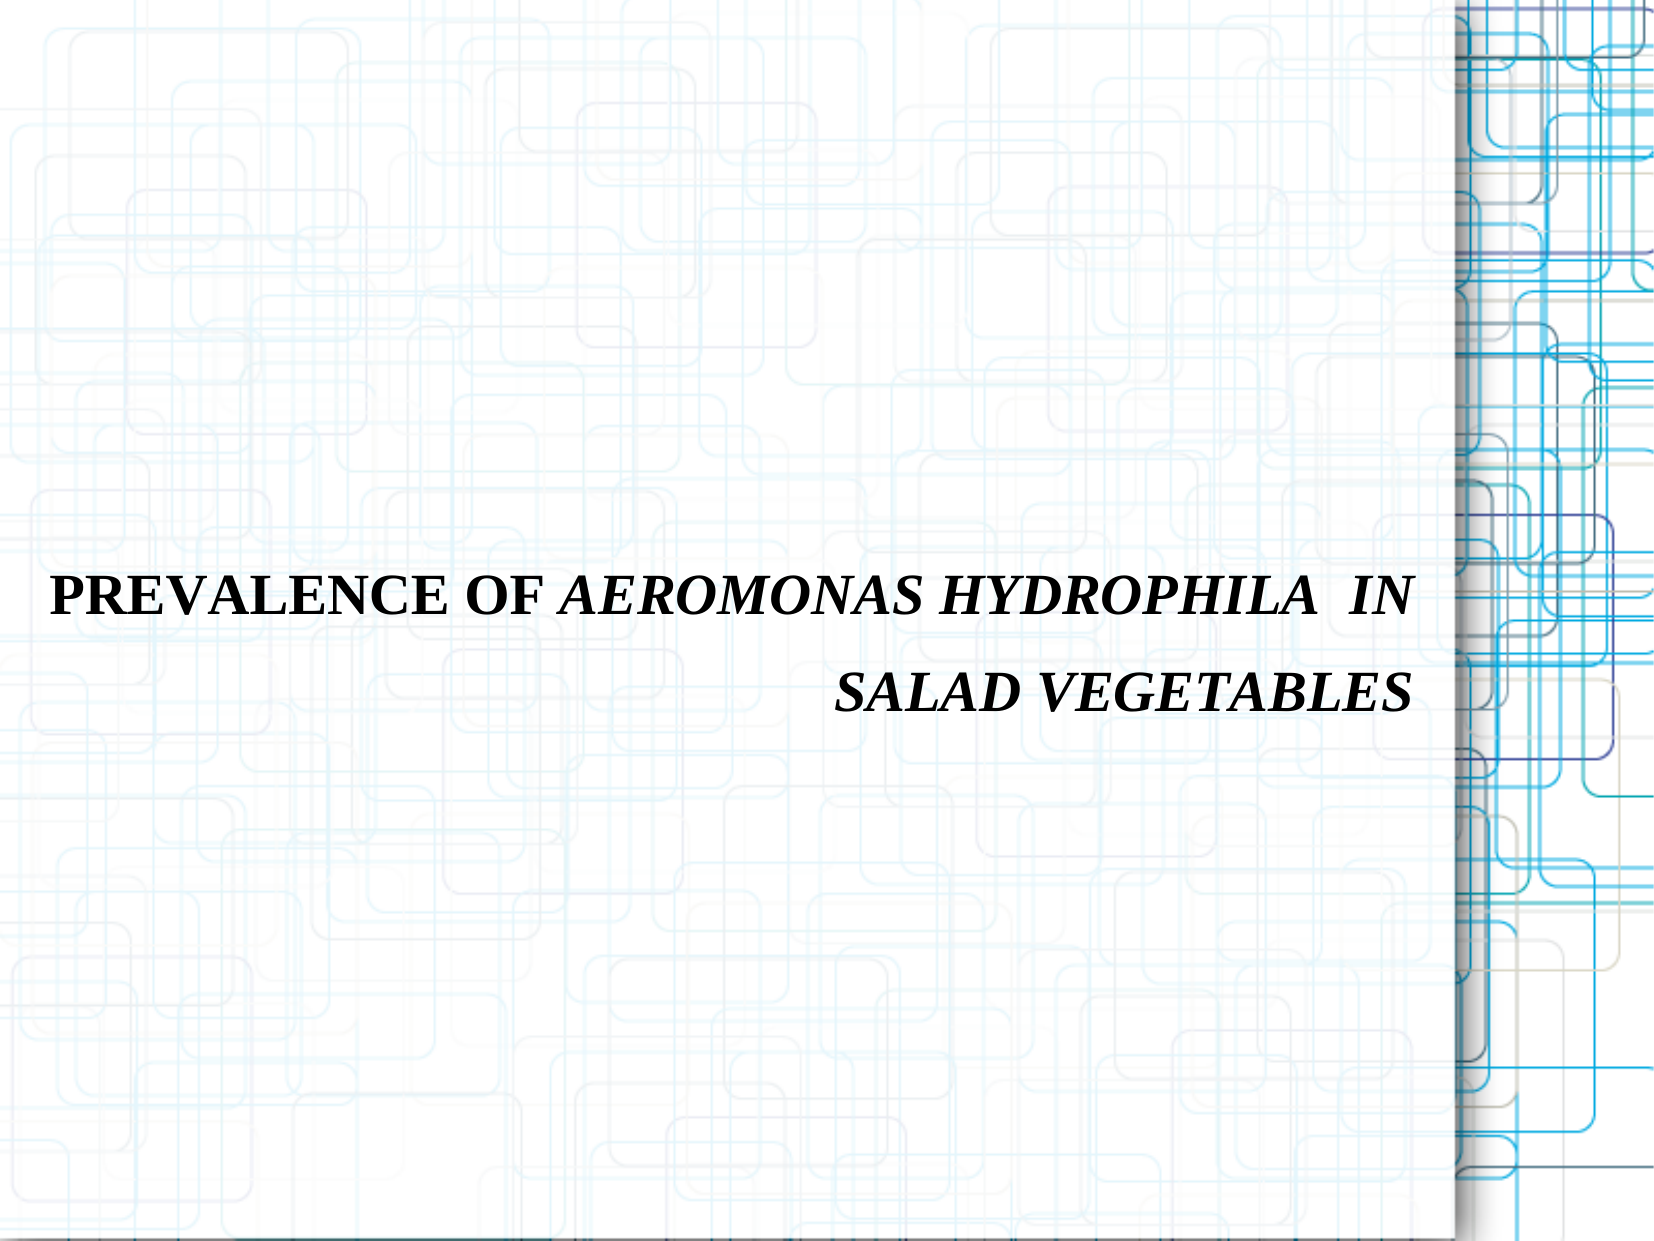

# PREVALENCE OF AEROMONAS HYDROPHILA IN SALAD VEGETABLES